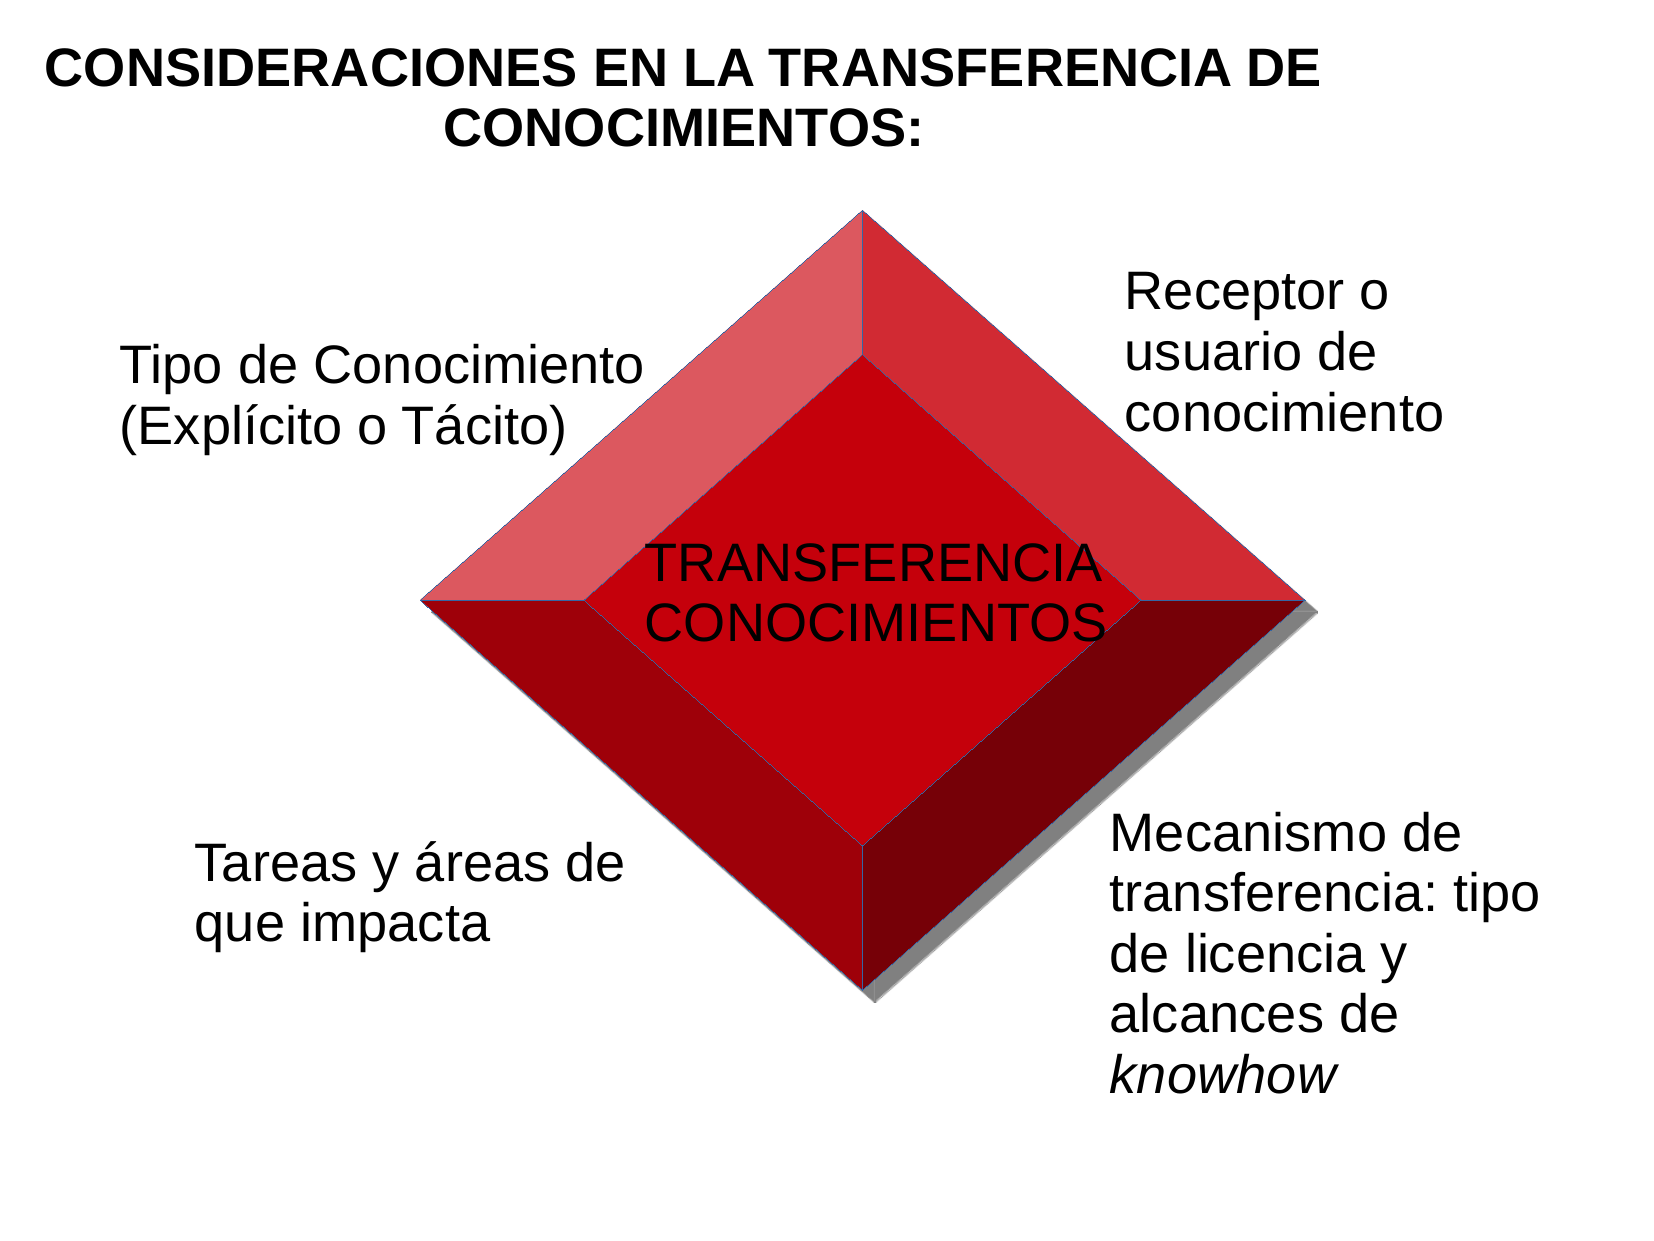

CONSIDERACIONES EN LA TRANSFERENCIA DE CONOCIMIENTOS:
Receptor o usuario de conocimiento
Tipo de Conocimiento
(Explícito o Tácito)
TRANSFERENCIA
CONOCIMIENTOS
Mecanismo de transferencia: tipo de licencia y alcances de knowhow
Tareas y áreas de que impacta